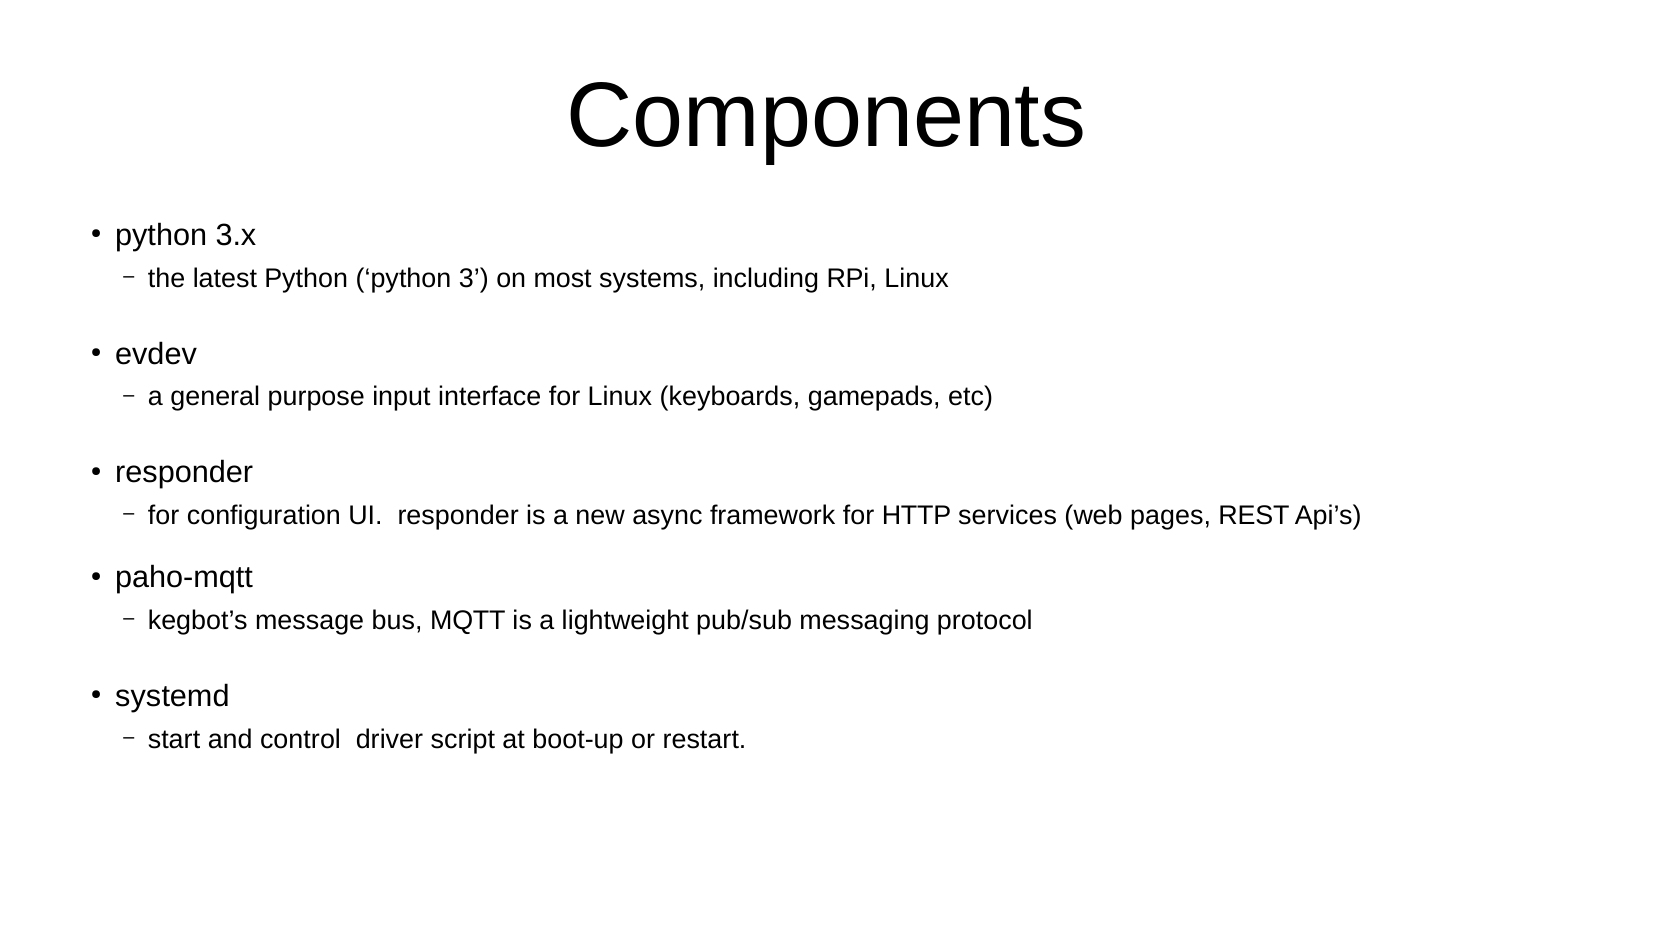

# Components
python 3.x
the latest Python (‘python 3’) on most systems, including RPi, Linux
evdev
a general purpose input interface for Linux (keyboards, gamepads, etc)
responder
for configuration UI. responder is a new async framework for HTTP services (web pages, REST Api’s)
paho-mqtt
kegbot’s message bus, MQTT is a lightweight pub/sub messaging protocol
systemd
start and control driver script at boot-up or restart.